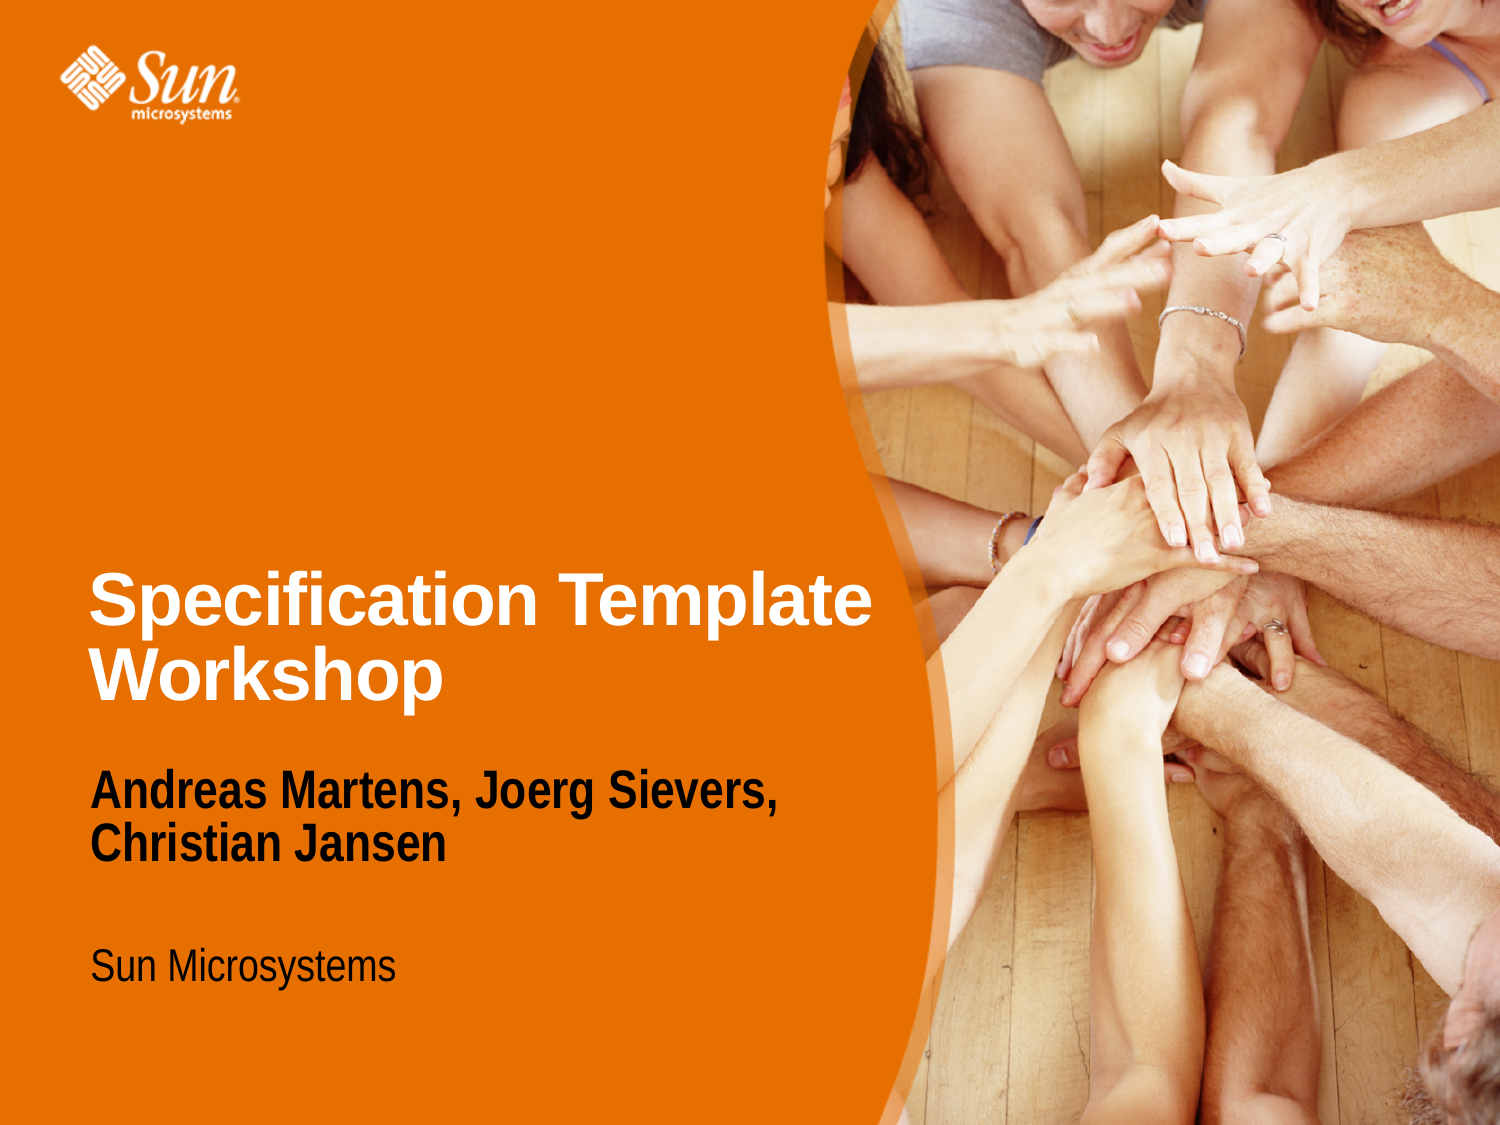

# Specification Template Workshop
Andreas Martens, Joerg Sievers,
Christian Jansen
Sun Microsystems